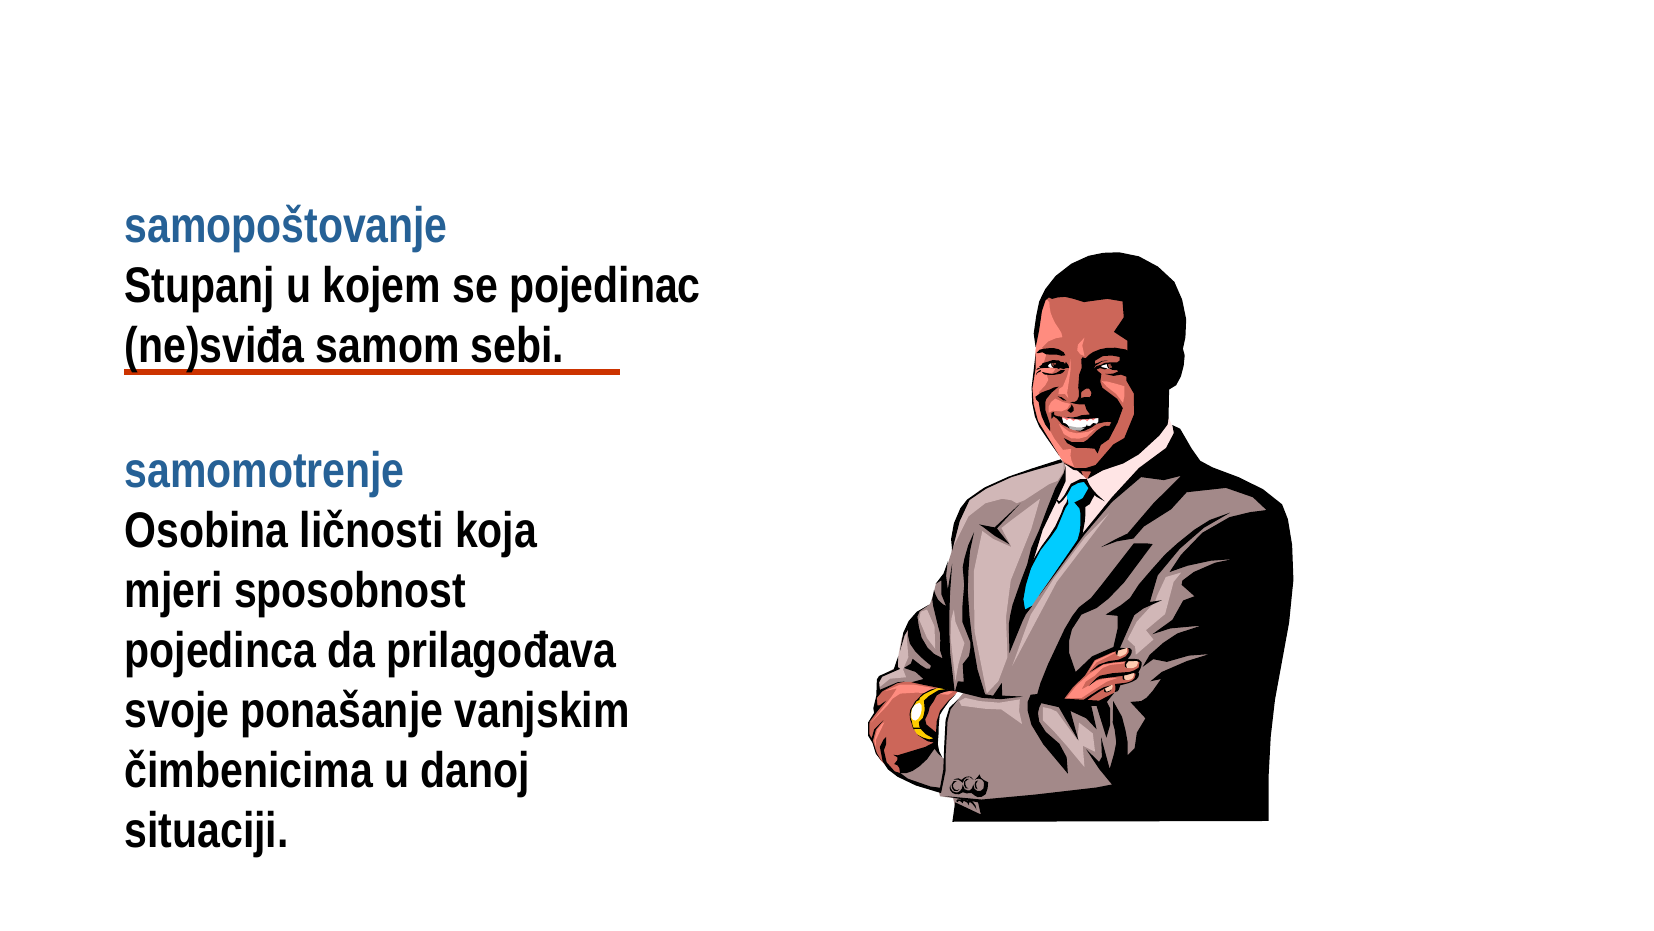

samopoštovanje
Stupanj u kojem se pojedinac (ne)sviđa samom sebi.
samomotrenje
Osobina ličnosti koja mjeri sposobnost pojedinca da prilagođava svoje ponašanje vanjskim čimbenicima u danoj situaciji.